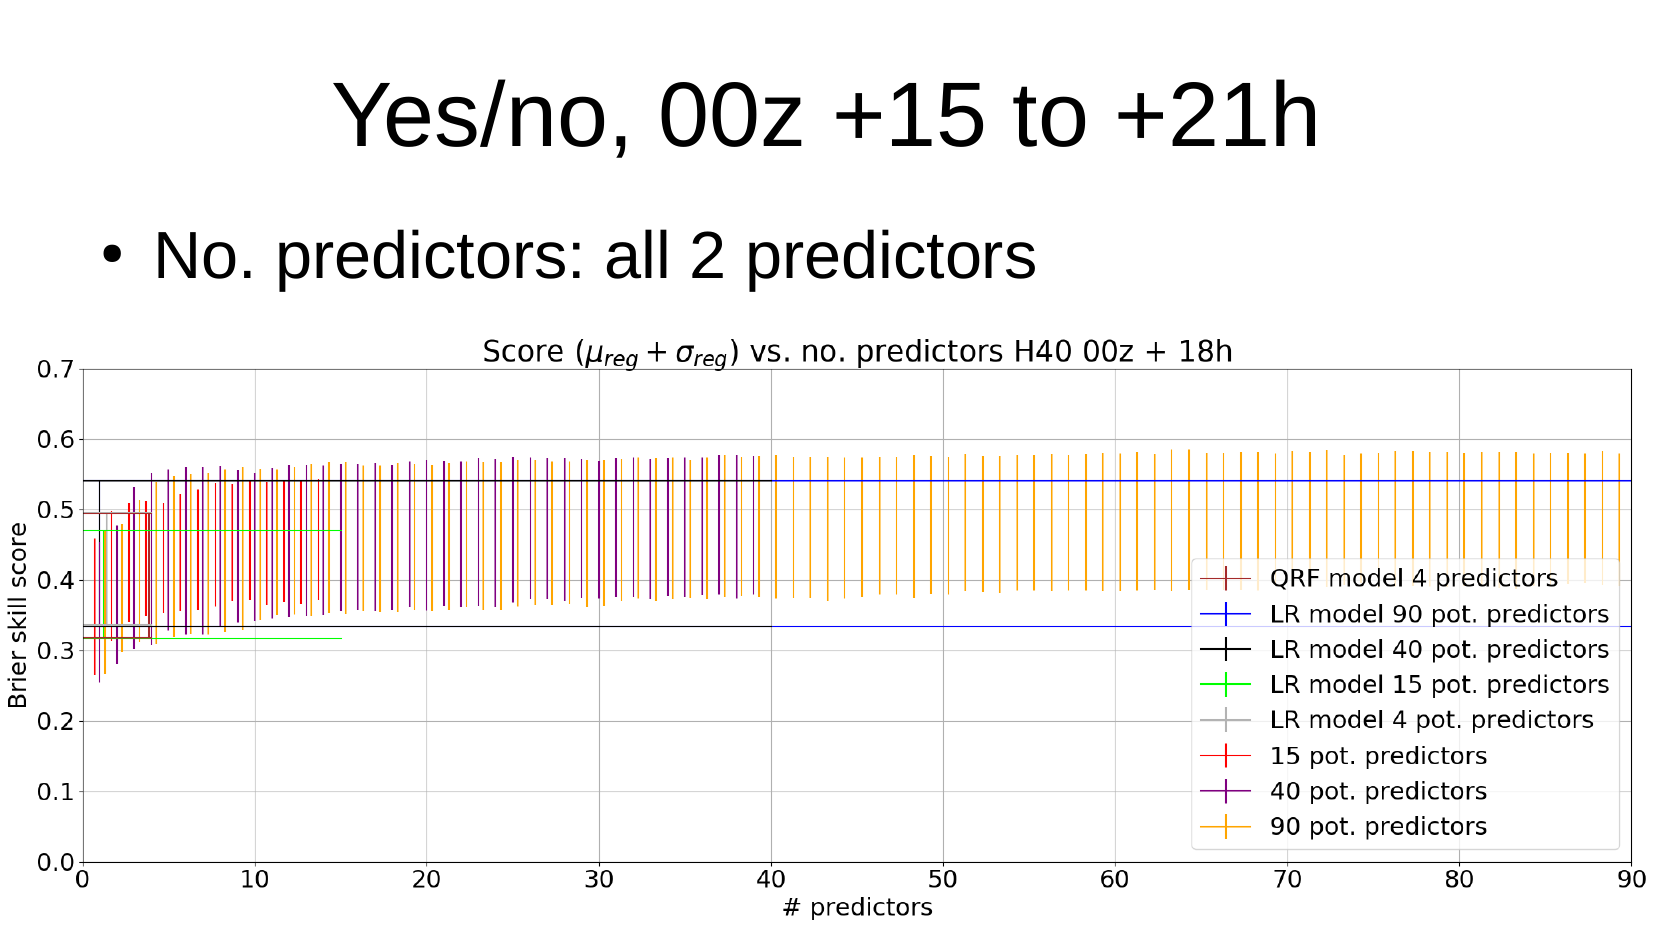

# Yes/no, 00z +15 to +21h
No. predictors: all 2 predictors